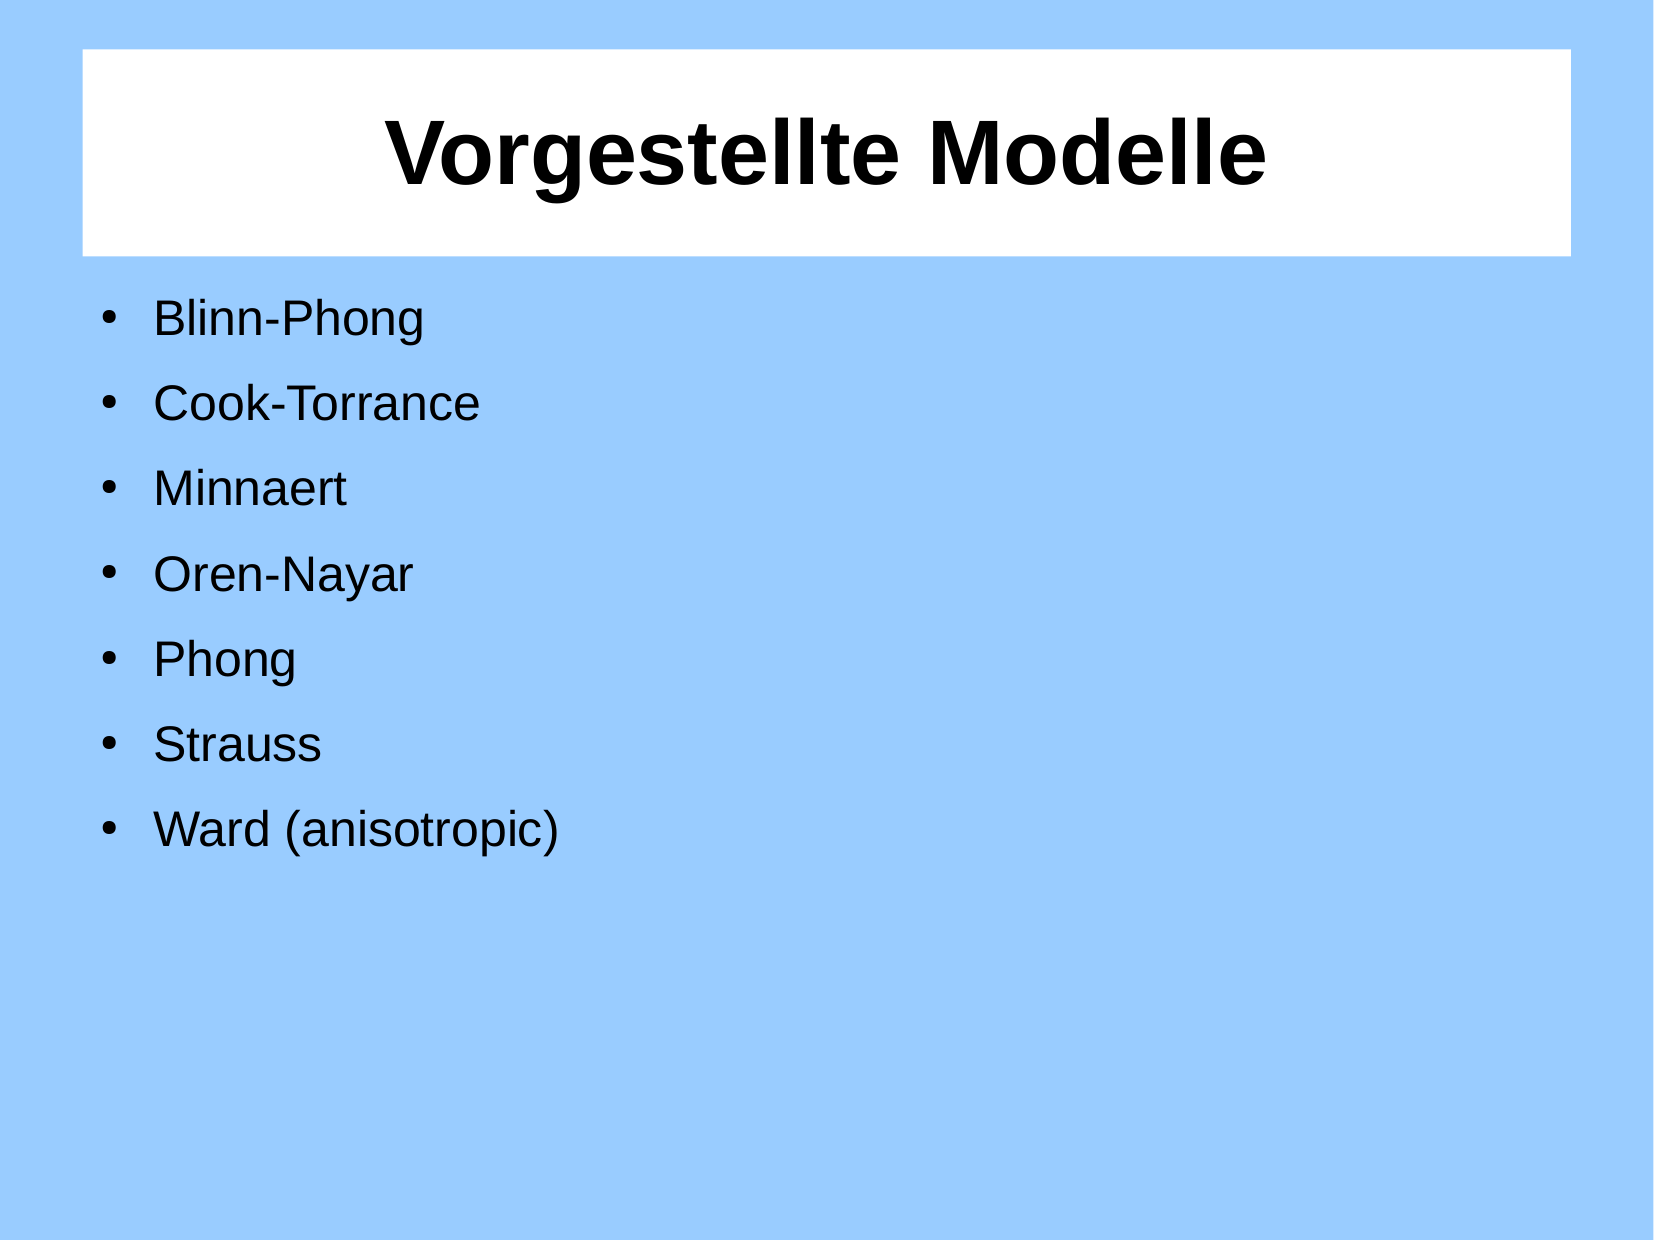

# Vorgestellte Modelle
Blinn-Phong
Cook-Torrance
Minnaert
Oren-Nayar
Phong
Strauss
Ward (anisotropic)